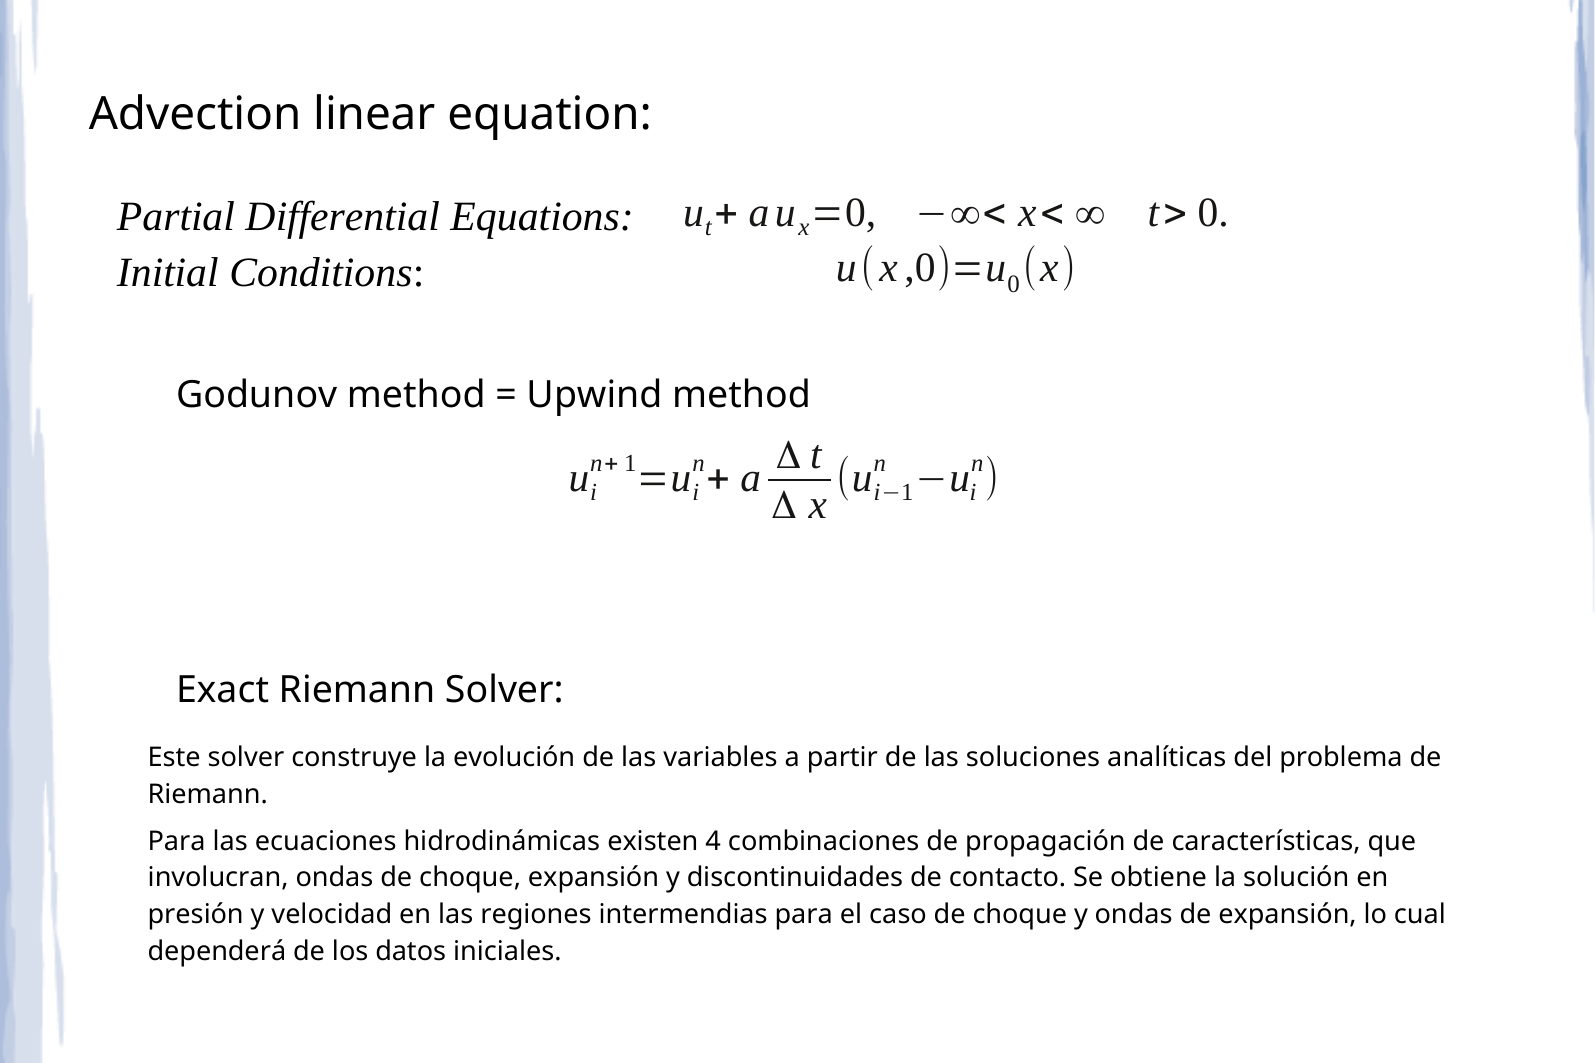

Advection linear equation:
Partial Differential Equations:
Initial Conditions:
# Godunov method = Upwind method
Exact Riemann Solver:
Este solver construye la evolución de las variables a partir de las soluciones analíticas del problema de Riemann.
Para las ecuaciones hidrodinámicas existen 4 combinaciones de propagación de características, que involucran, ondas de choque, expansión y discontinuidades de contacto. Se obtiene la solución en presión y velocidad en las regiones intermendias para el caso de choque y ondas de expansión, lo cual dependerá de los datos iniciales.